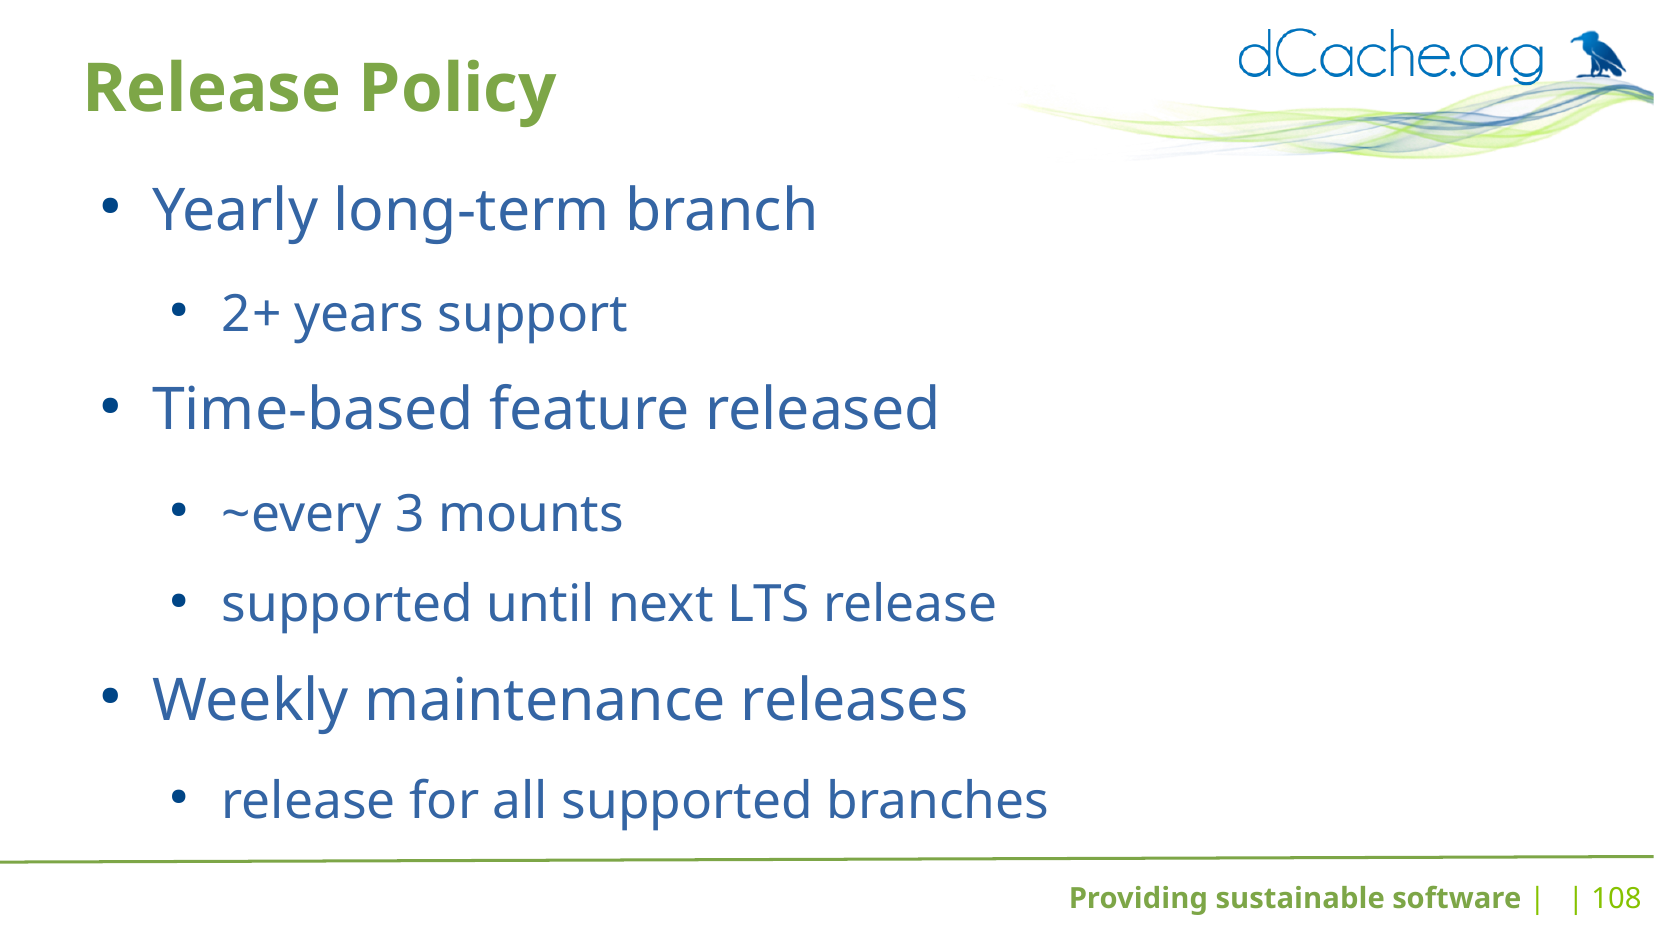

# Release Policy
Yearly long-term branch
2+ years support
Time-based feature released
~every 3 mounts
supported until next LTS release
Weekly maintenance releases
release for all supported branches
108